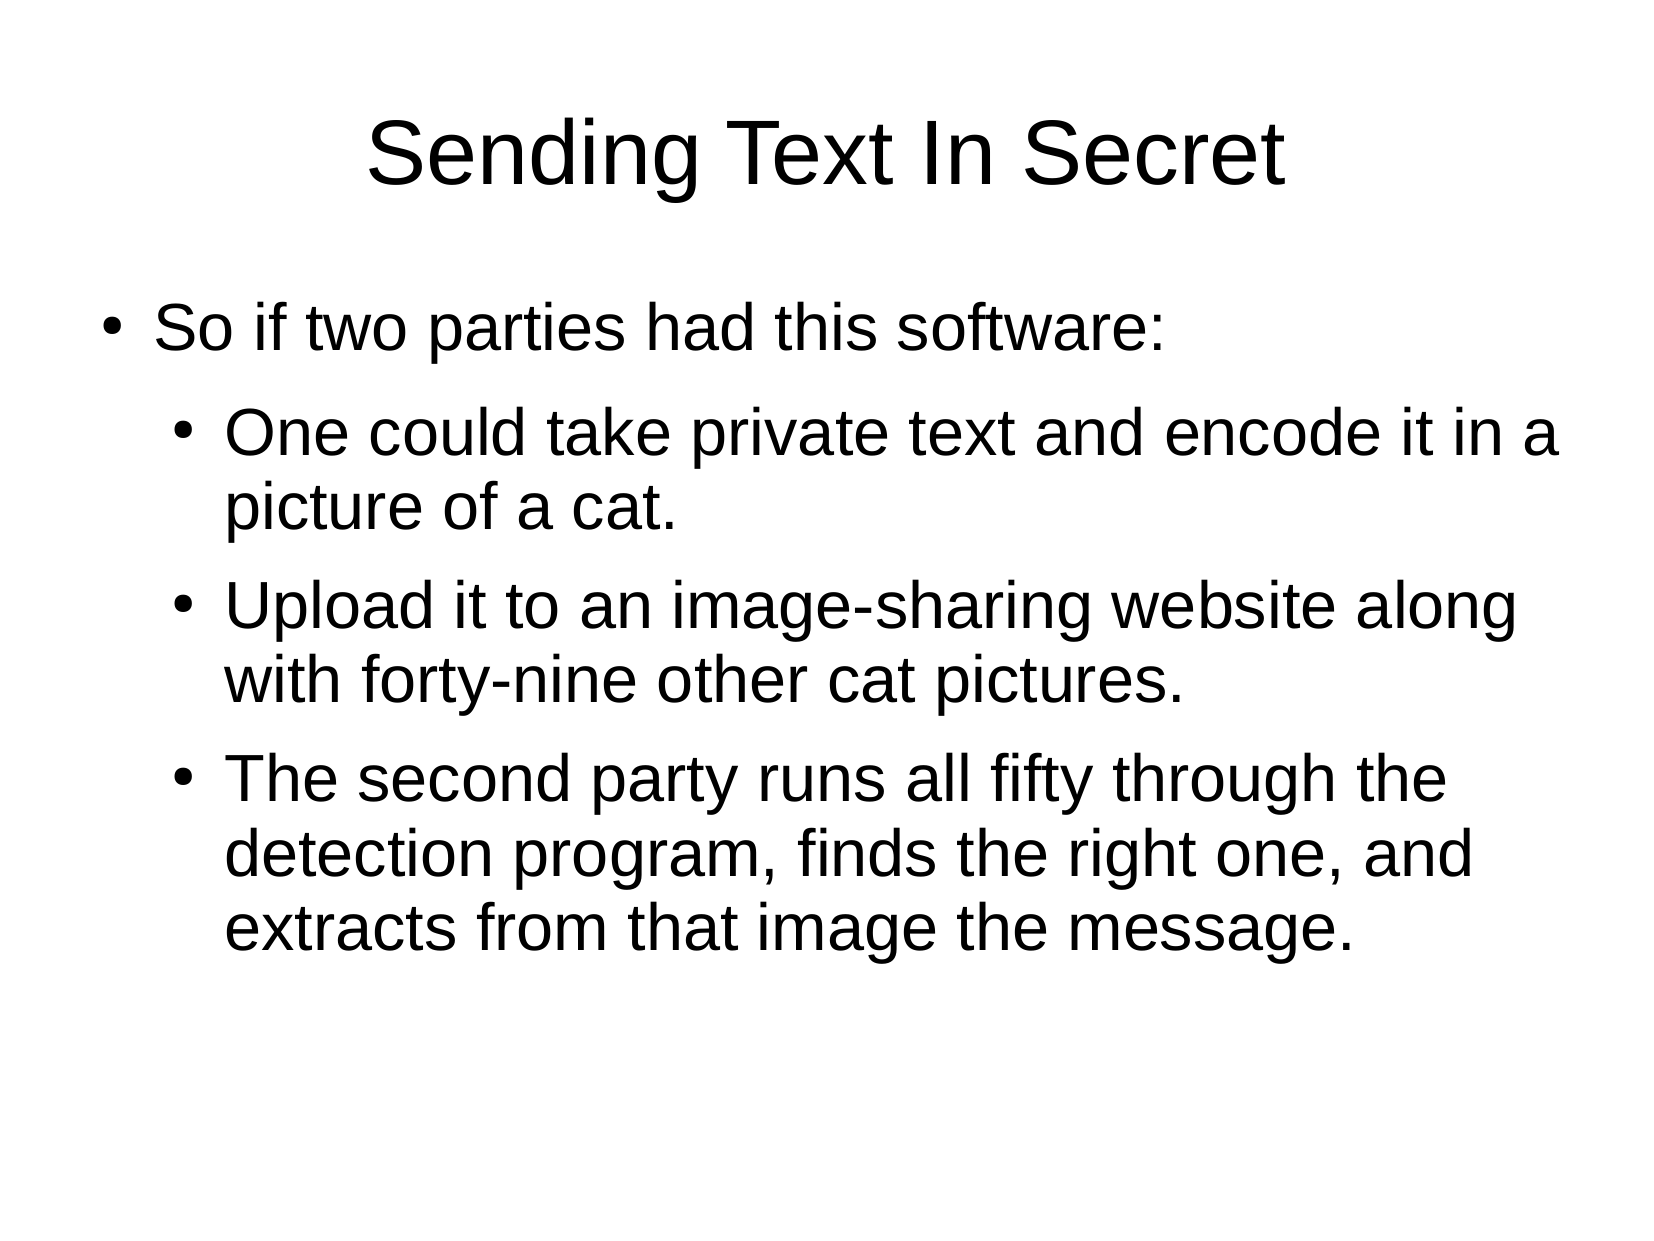

# Sending Text In Secret
So if two parties had this software:
One could take private text and encode it in a picture of a cat.
Upload it to an image-sharing website along with forty-nine other cat pictures.
The second party runs all fifty through the detection program, finds the right one, and extracts from that image the message.